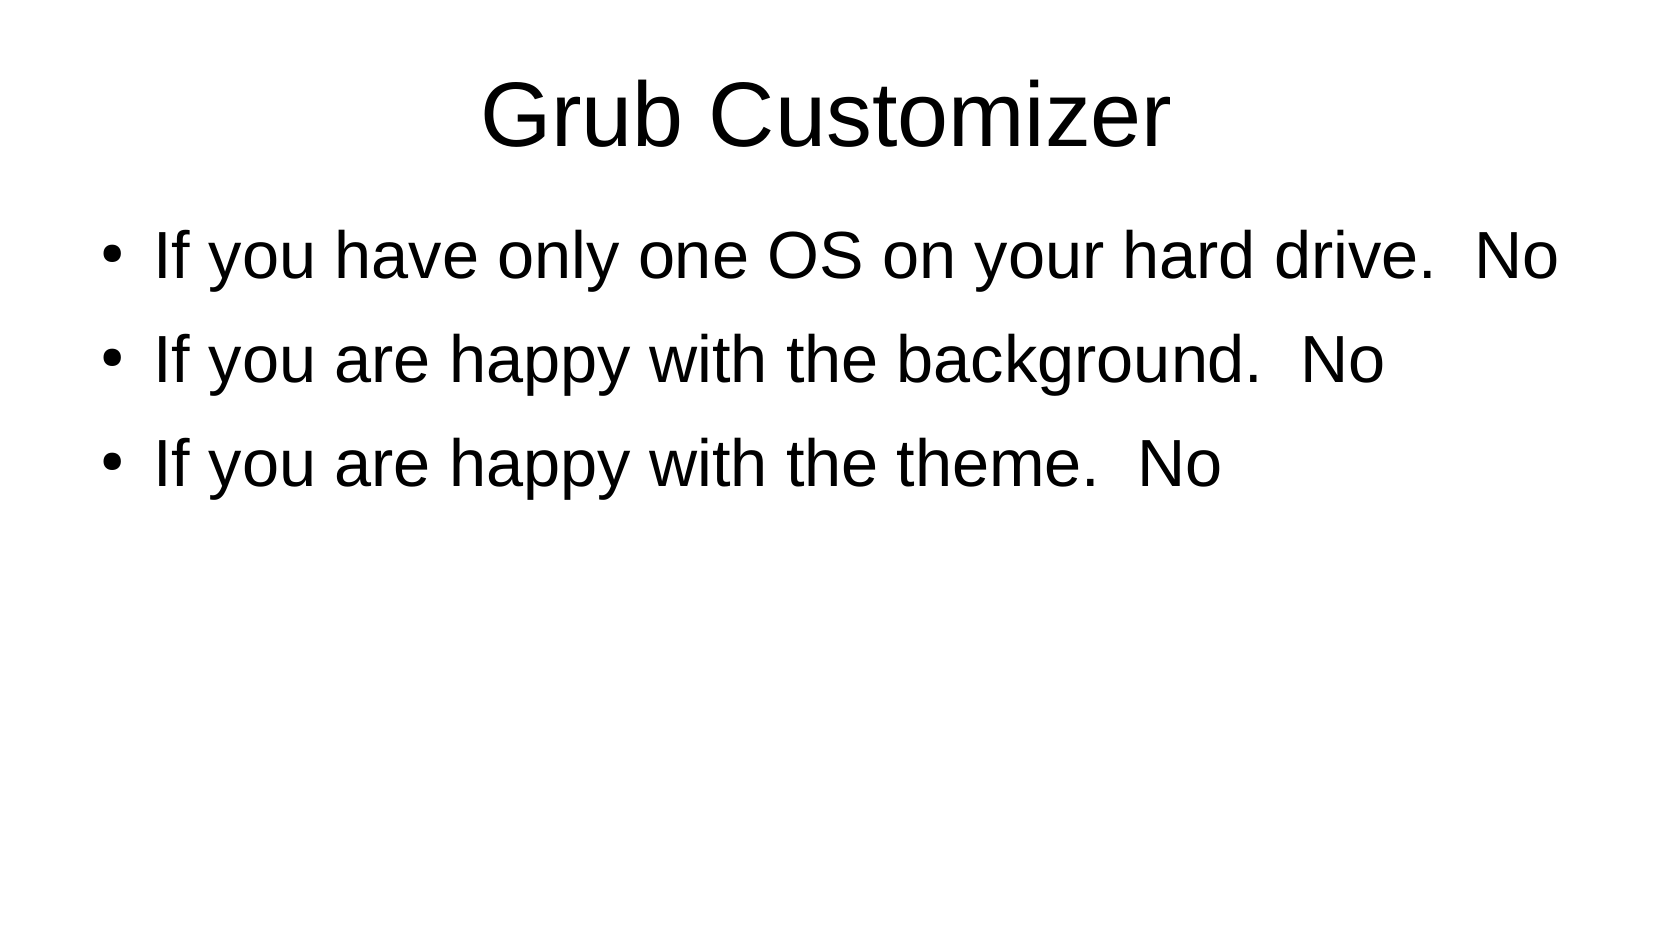

# Grub Customizer
If you have only one OS on your hard drive. No
If you are happy with the background. No
If you are happy with the theme. No